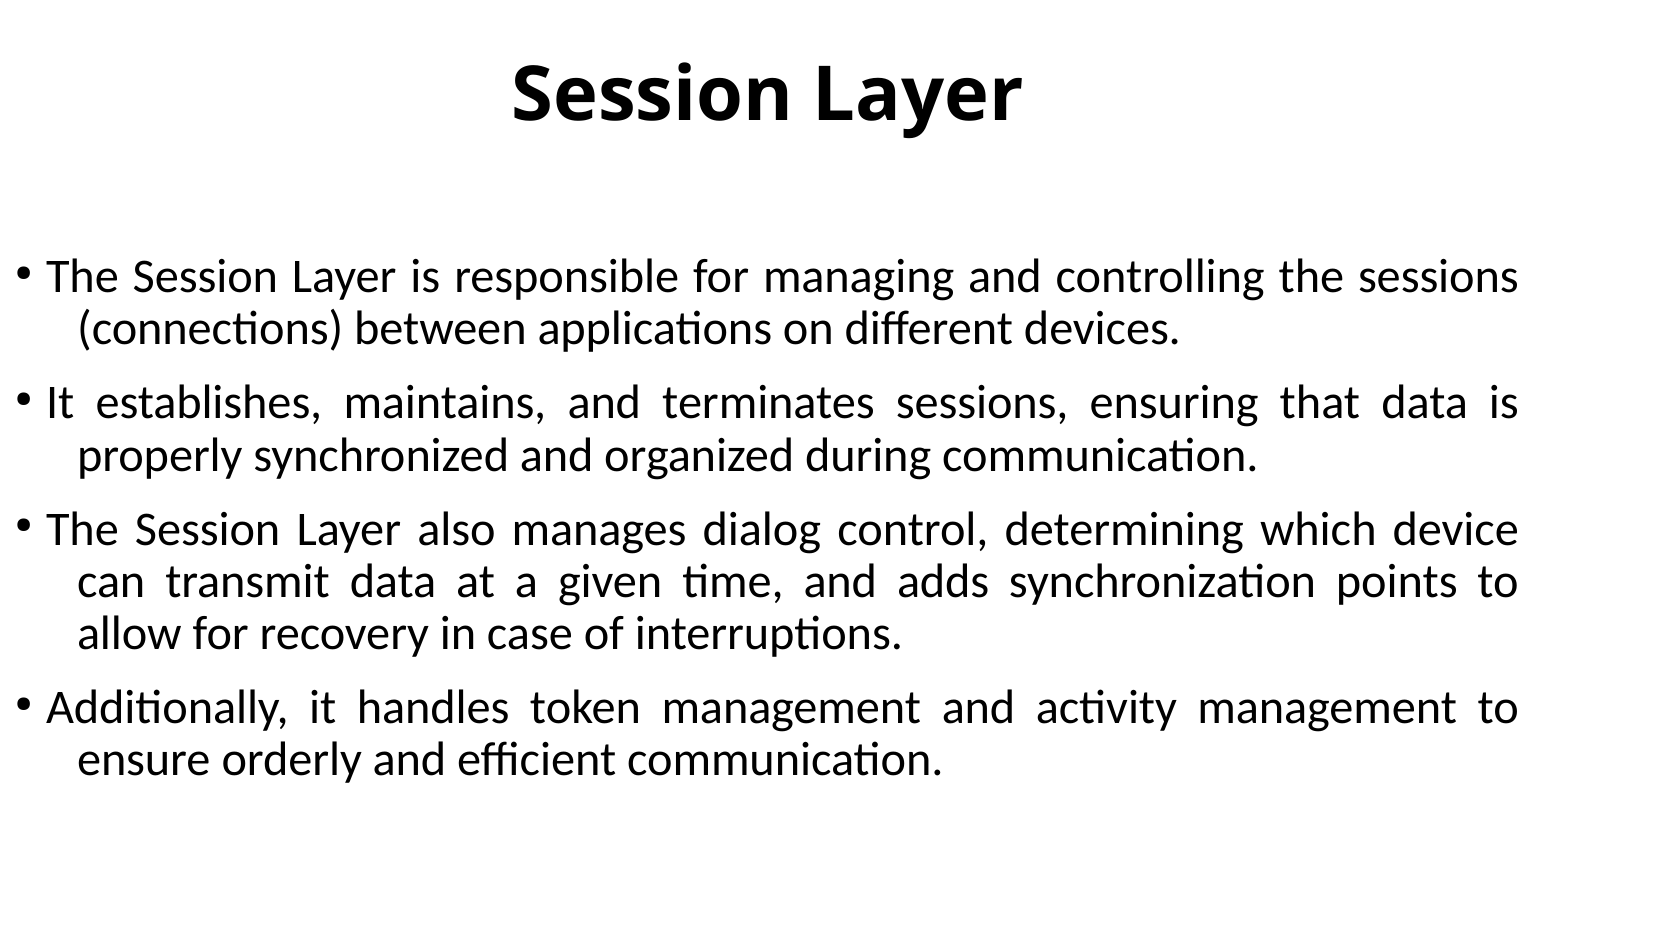

# Session Layer
The Session Layer is responsible for managing and controlling the sessions (connections) between applications on different devices.
It establishes, maintains, and terminates sessions, ensuring that data is properly synchronized and organized during communication.
The Session Layer also manages dialog control, determining which device can transmit data at a given time, and adds synchronization points to allow for recovery in case of interruptions.
Additionally, it handles token management and activity management to ensure orderly and efficient communication.